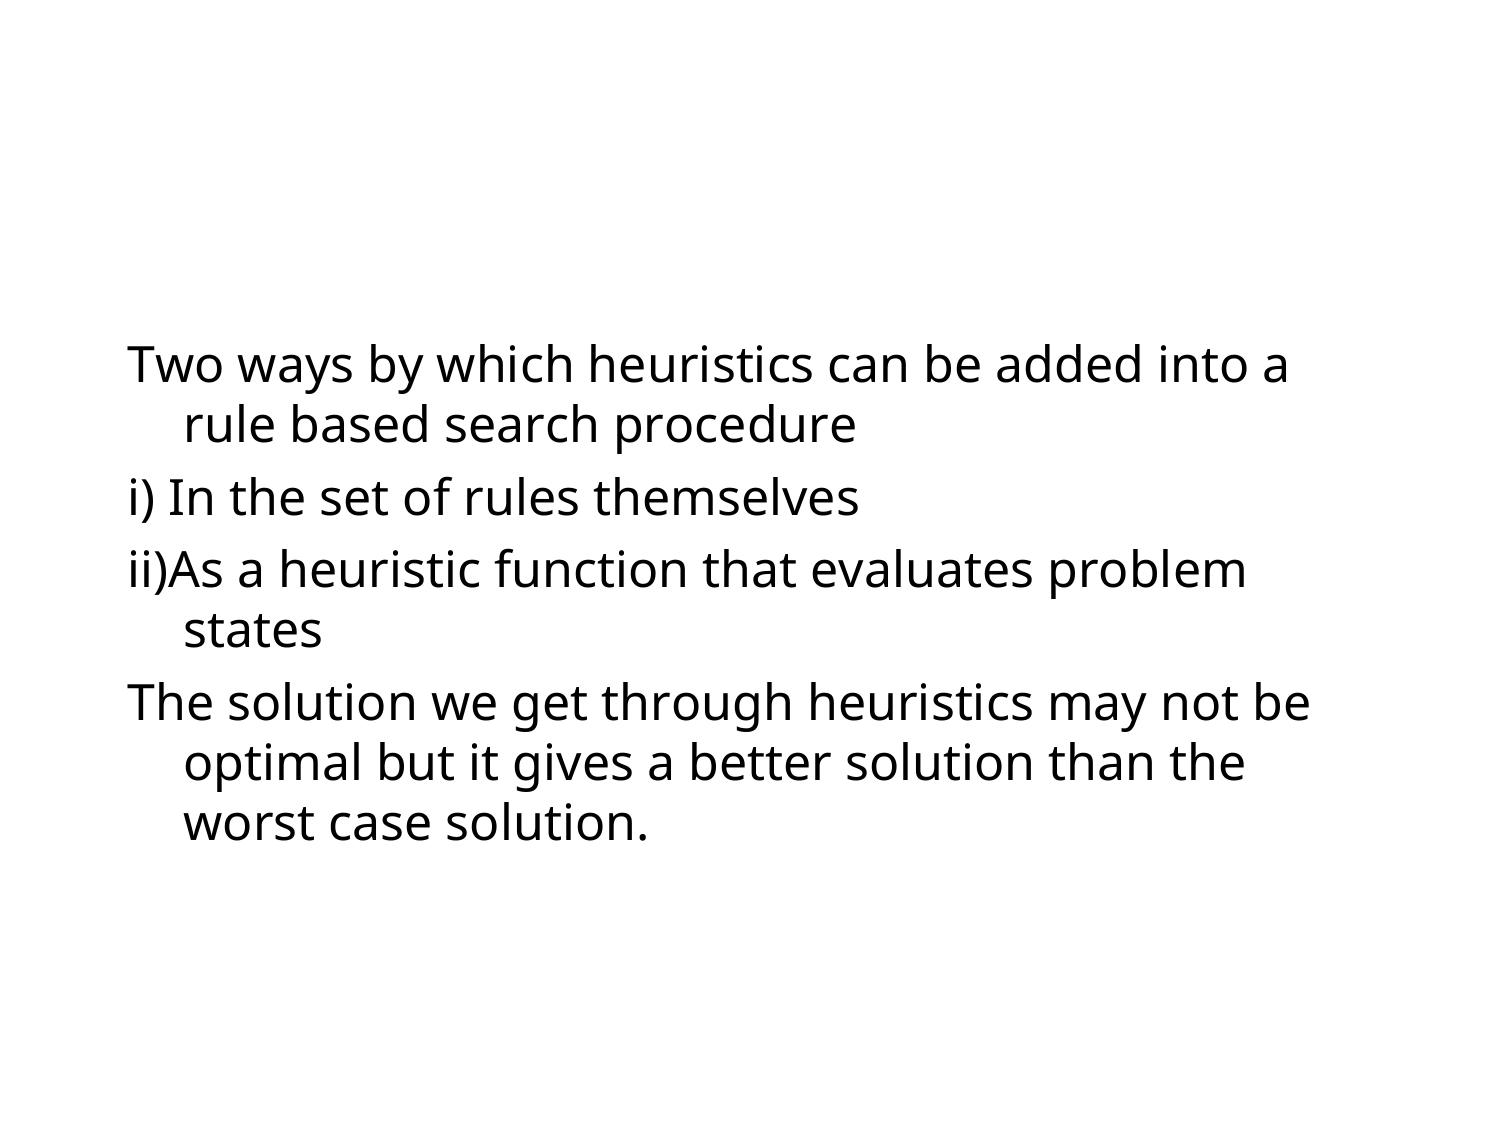

#
Two ways by which heuristics can be added into a rule based search procedure
i) In the set of rules themselves
ii)As a heuristic function that evaluates problem states
The solution we get through heuristics may not be optimal but it gives a better solution than the worst case solution.